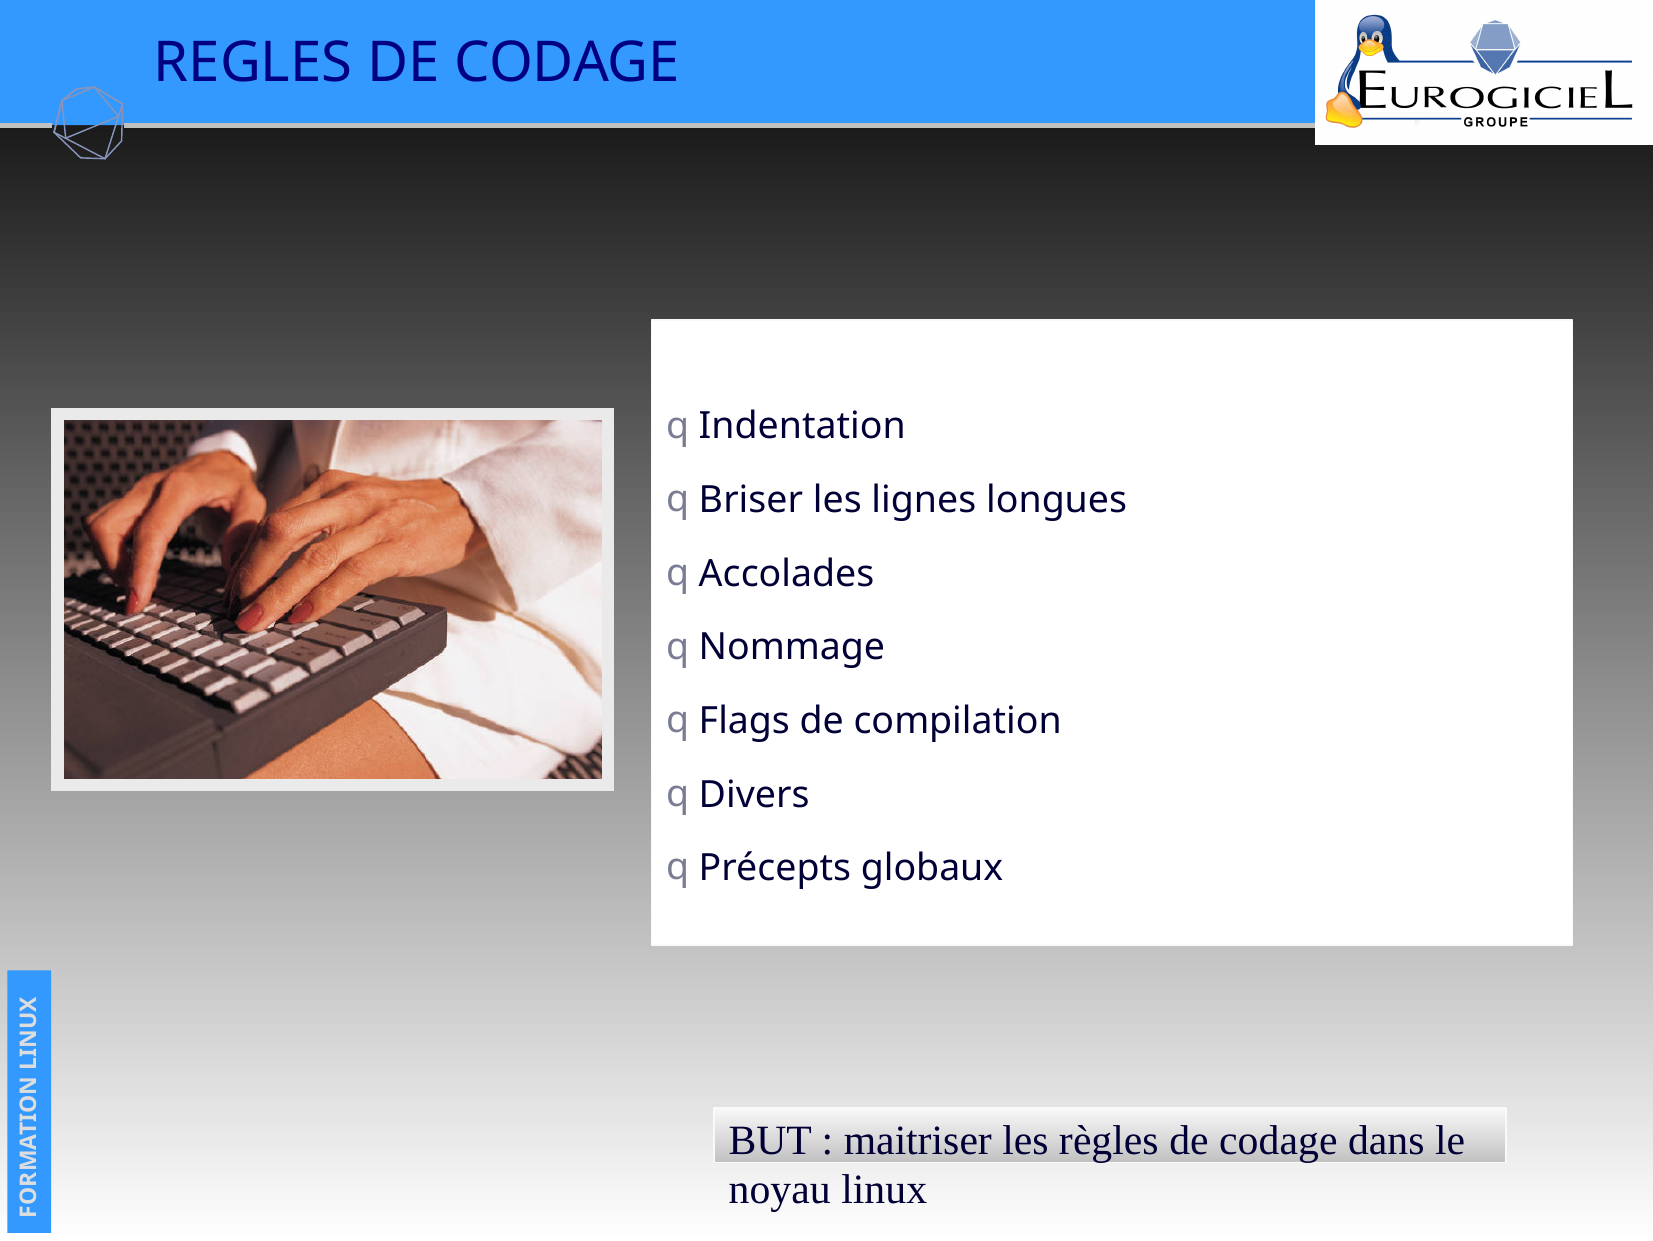

# REGLES DE CODAGE
 Indentation
 Briser les lignes longues
 Accolades
 Nommage
 Flags de compilation
 Divers
 Précepts globaux
BUT : maitriser les règles de codage dans le noyau linux